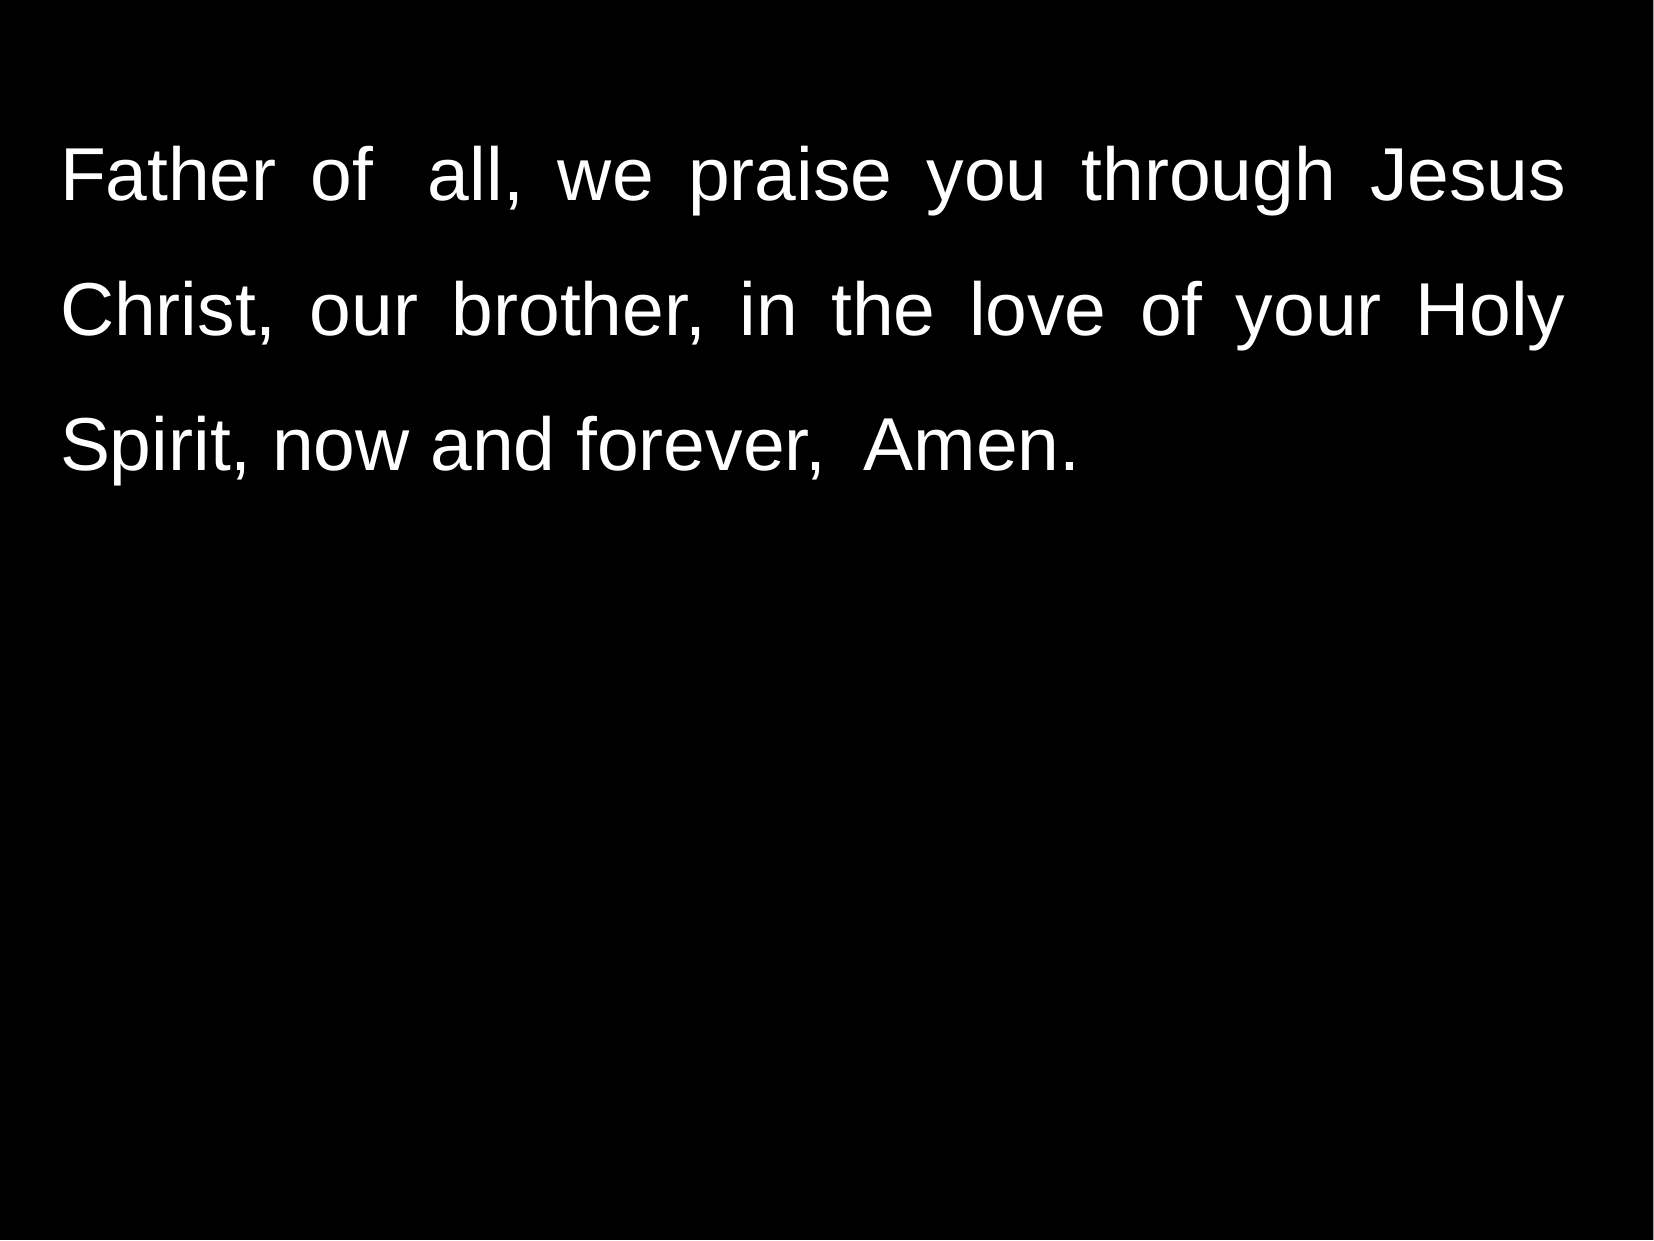

Father of  all, we praise you through Jesus Christ, our brother, in the love of your Holy Spirit, now and forever,  Amen.